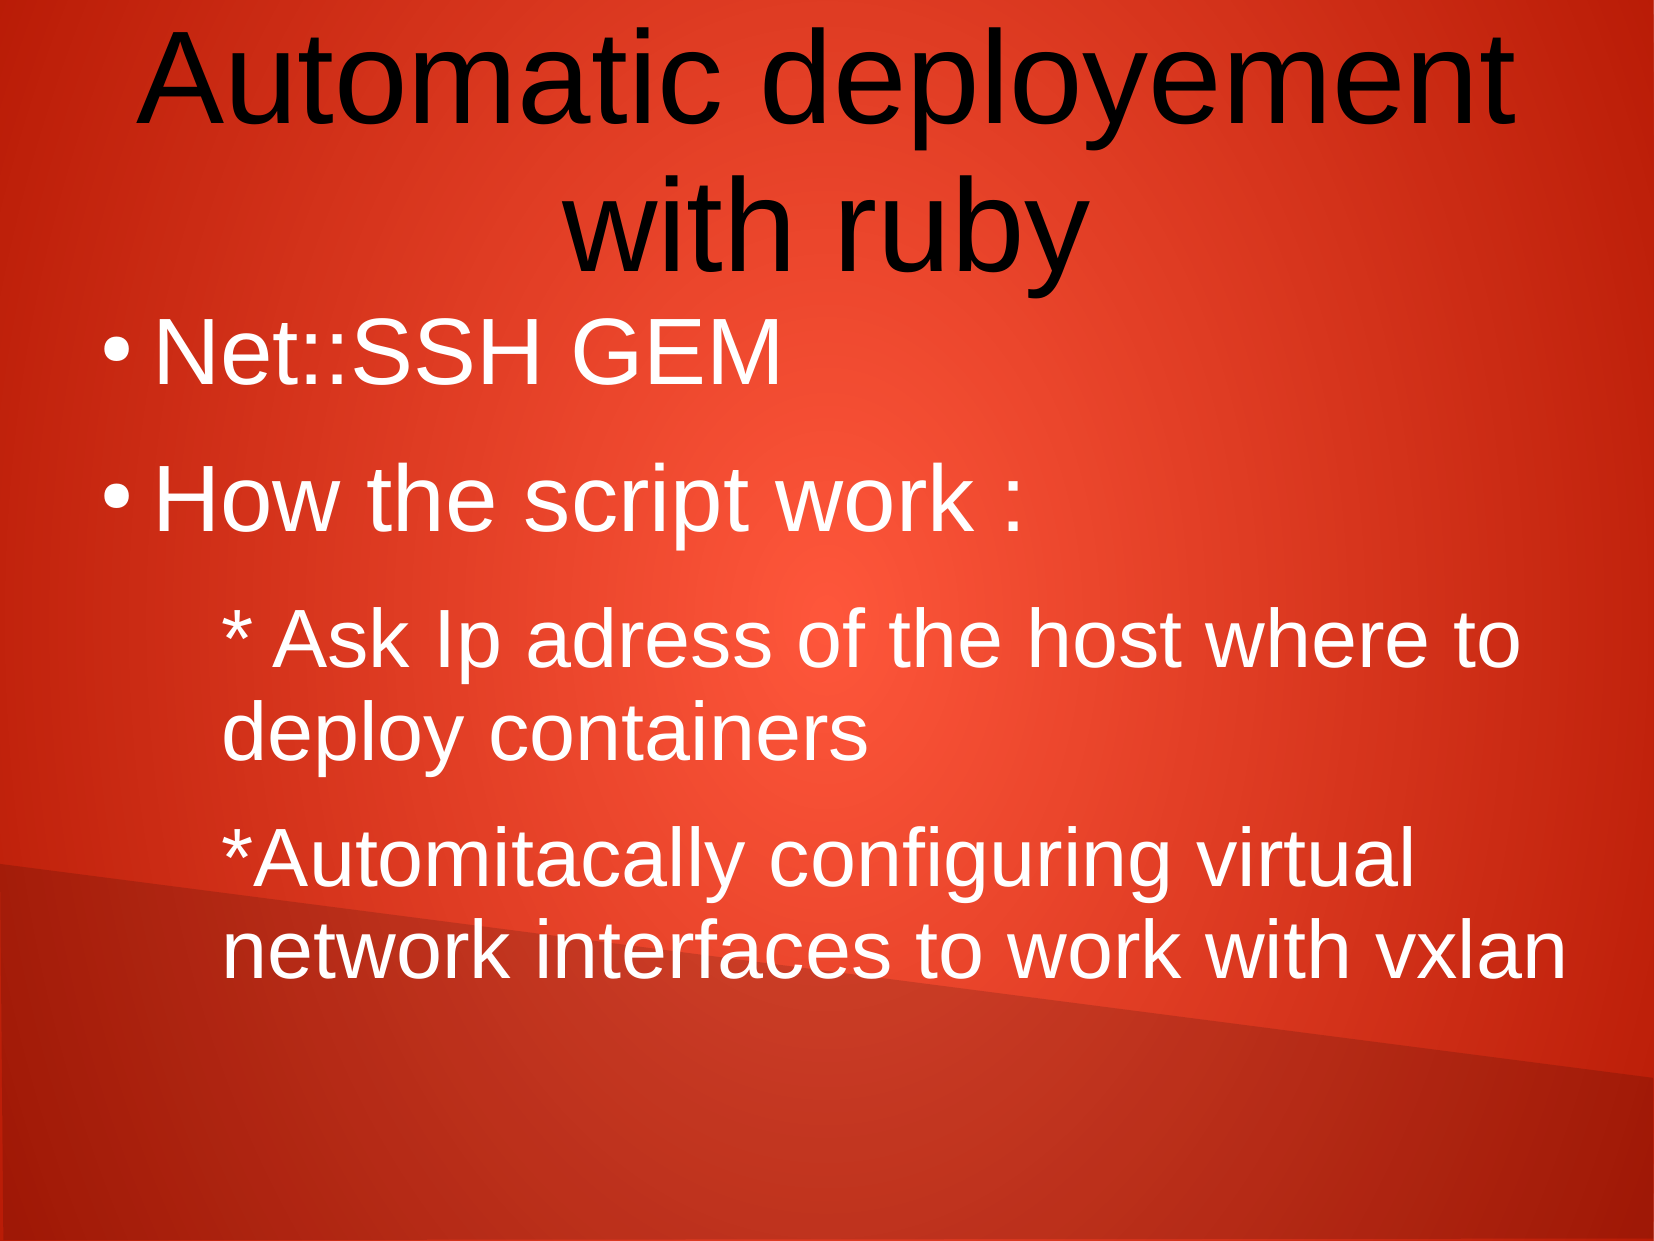

# Automatic deployement with ruby
Net::SSH GEM
How the script work :
* Ask Ip adress of the host where to deploy containers
*Automitacally configuring virtual network interfaces to work with vxlan